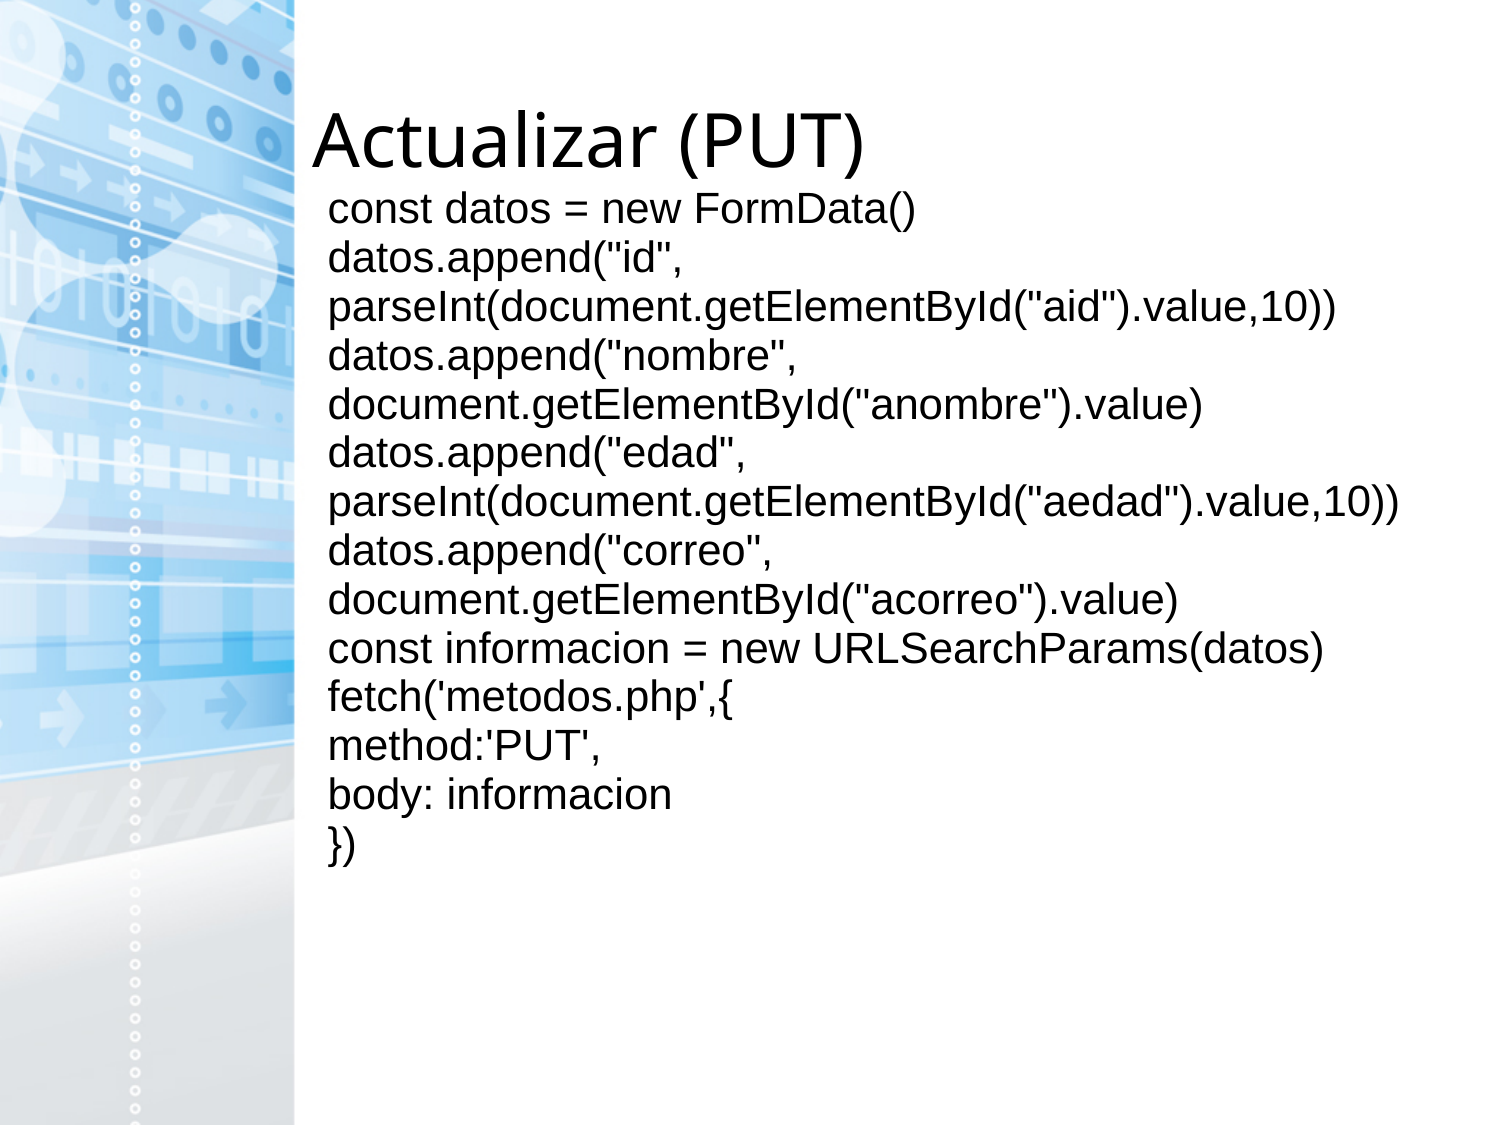

# Actualizar (PUT)
const datos = new FormData()
datos.append("id", parseInt(document.getElementById("aid").value,10))
datos.append("nombre", document.getElementById("anombre").value)
datos.append("edad", parseInt(document.getElementById("aedad").value,10))
datos.append("correo", document.getElementById("acorreo").value)
const informacion = new URLSearchParams(datos)
fetch('metodos.php',{
method:'PUT',
body: informacion
})